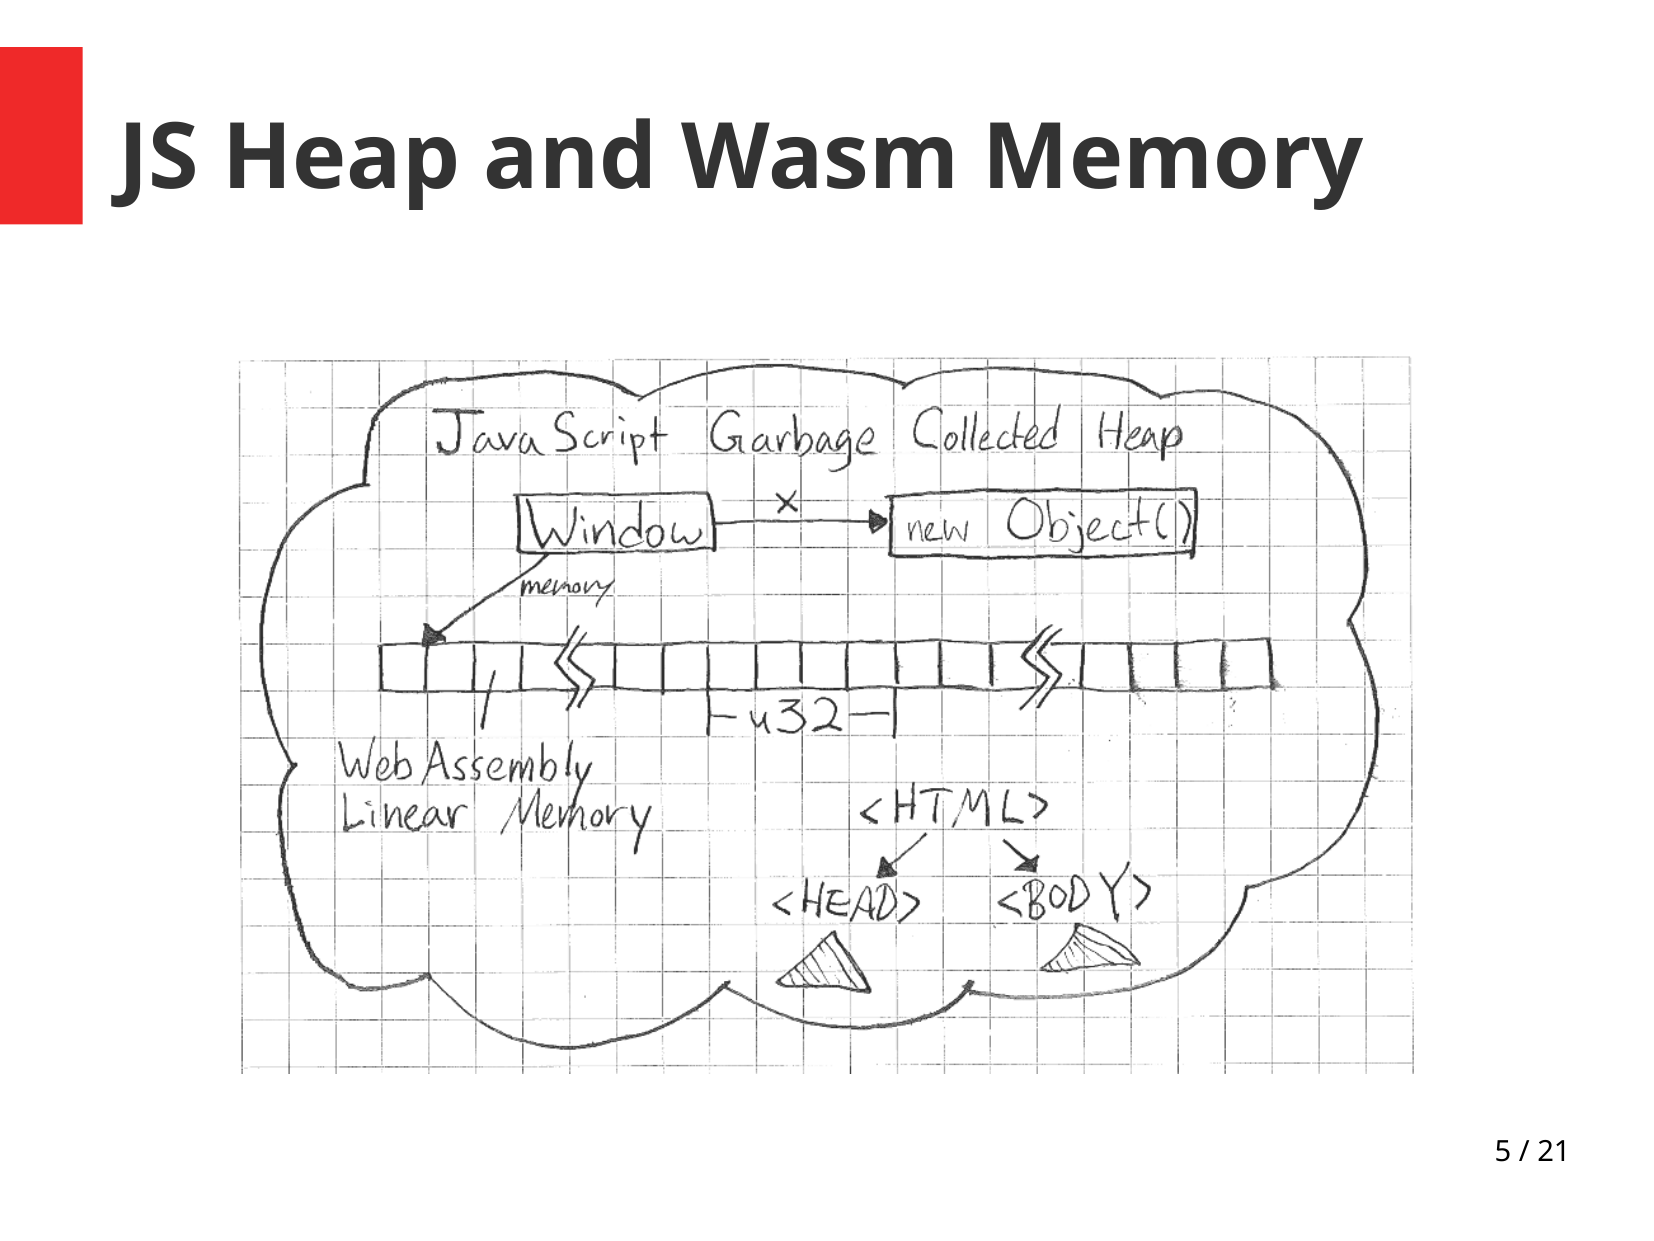

# JS Heap and Wasm Memory
5